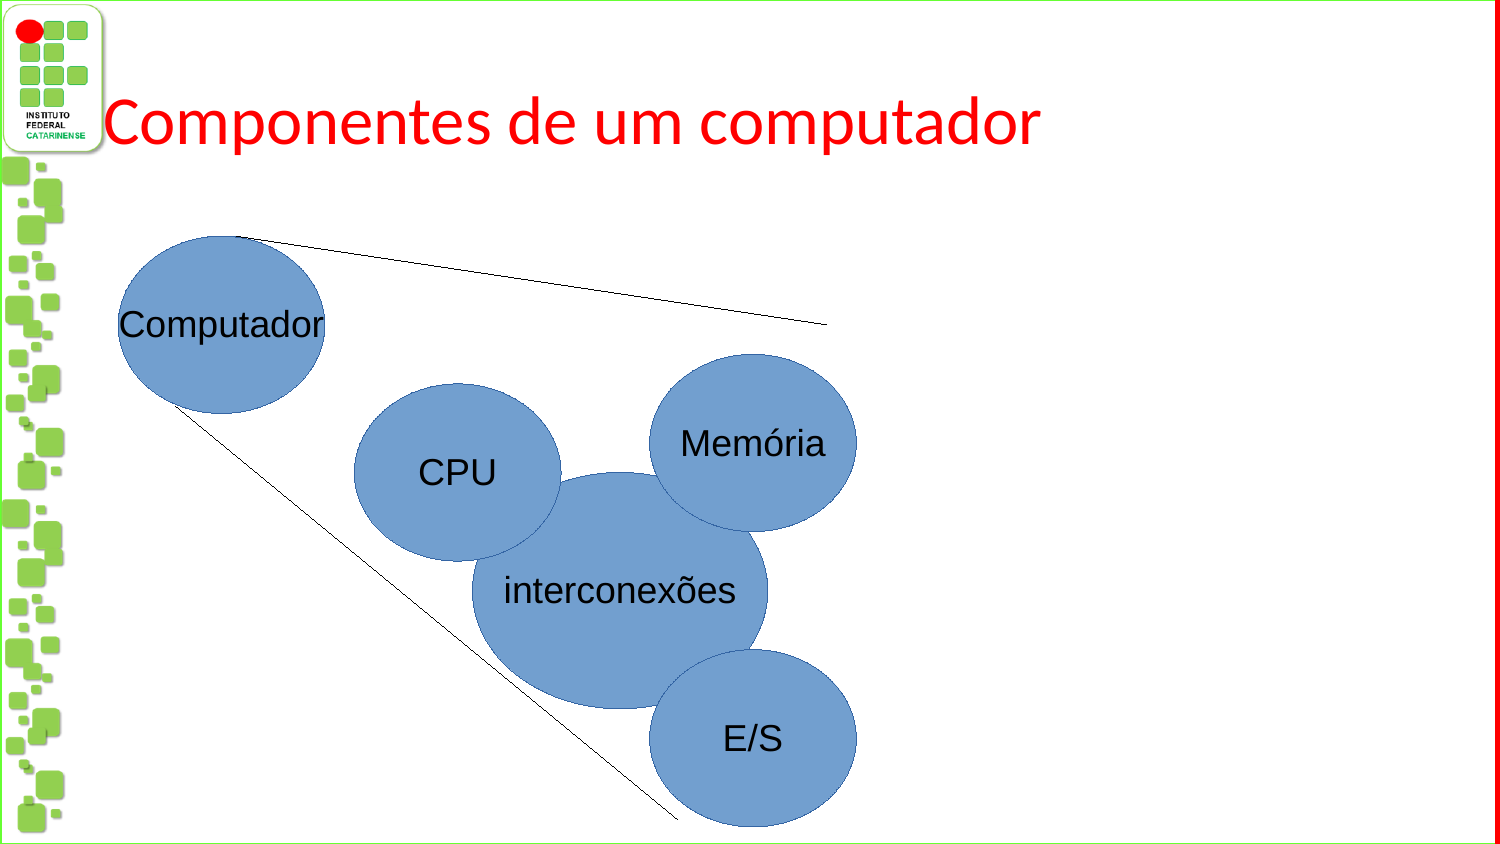

# Componentes de um computador
Computador
Memória
CPU
interconexões
E/S